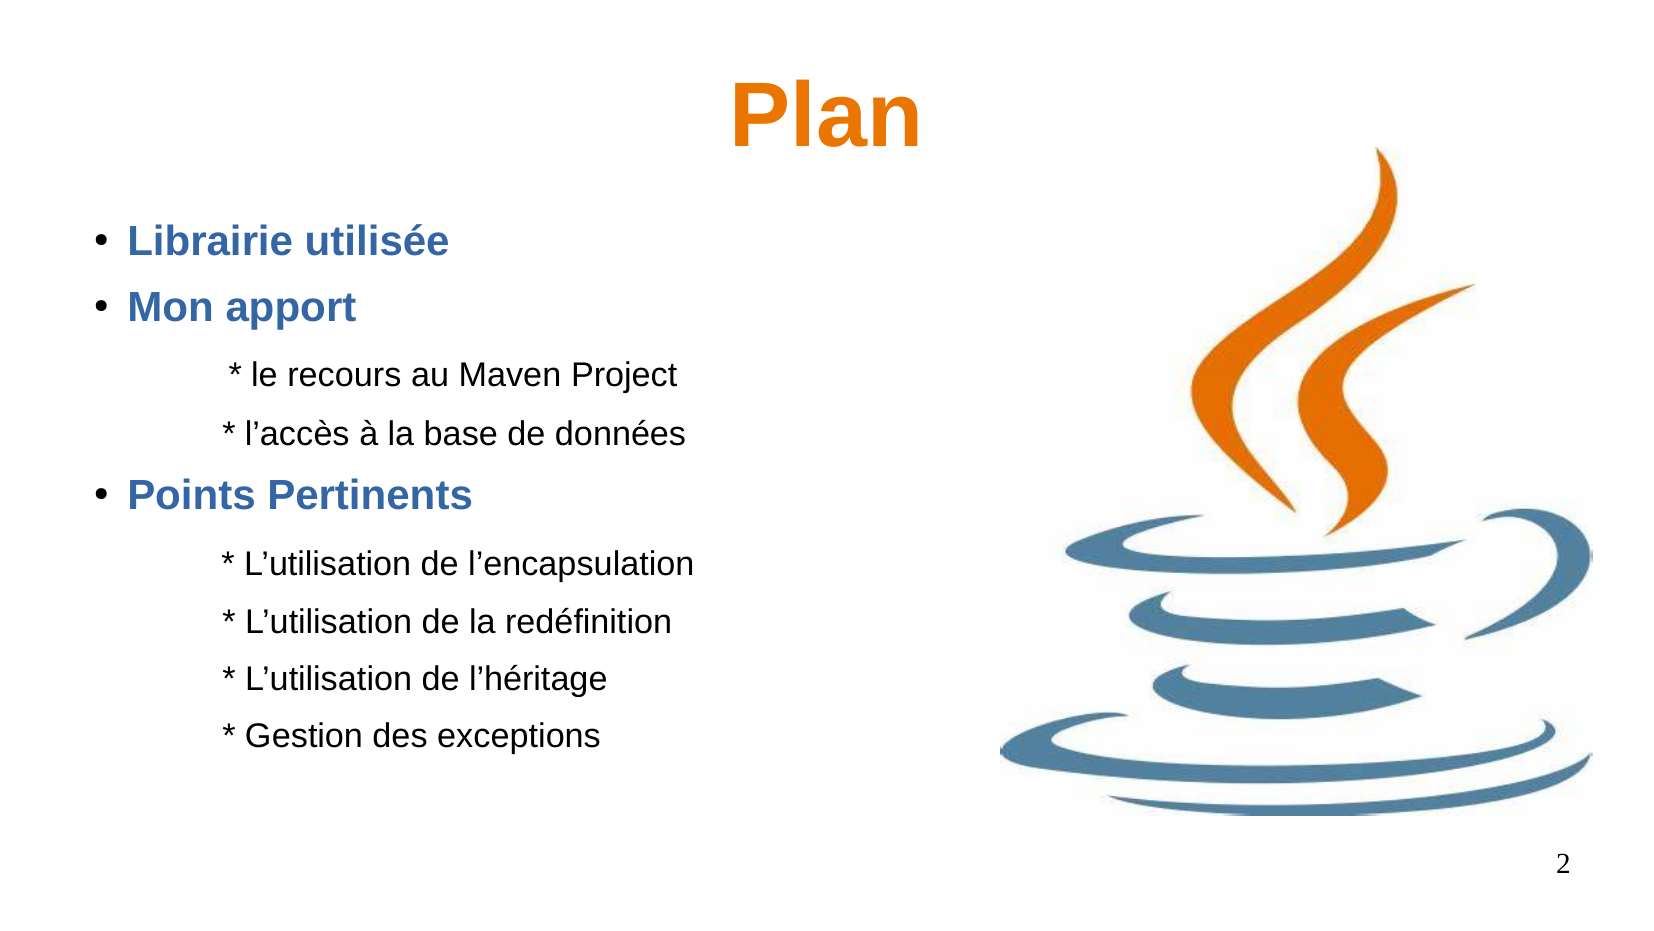

# Plan
Librairie utilisée
Mon apport
 * le recours au Maven Project
 * l’accès à la base de données
Points Pertinents
 * L’utilisation de l’encapsulation
 * L’utilisation de la redéfinition
 * L’utilisation de l’héritage
 * Gestion des exceptions
2